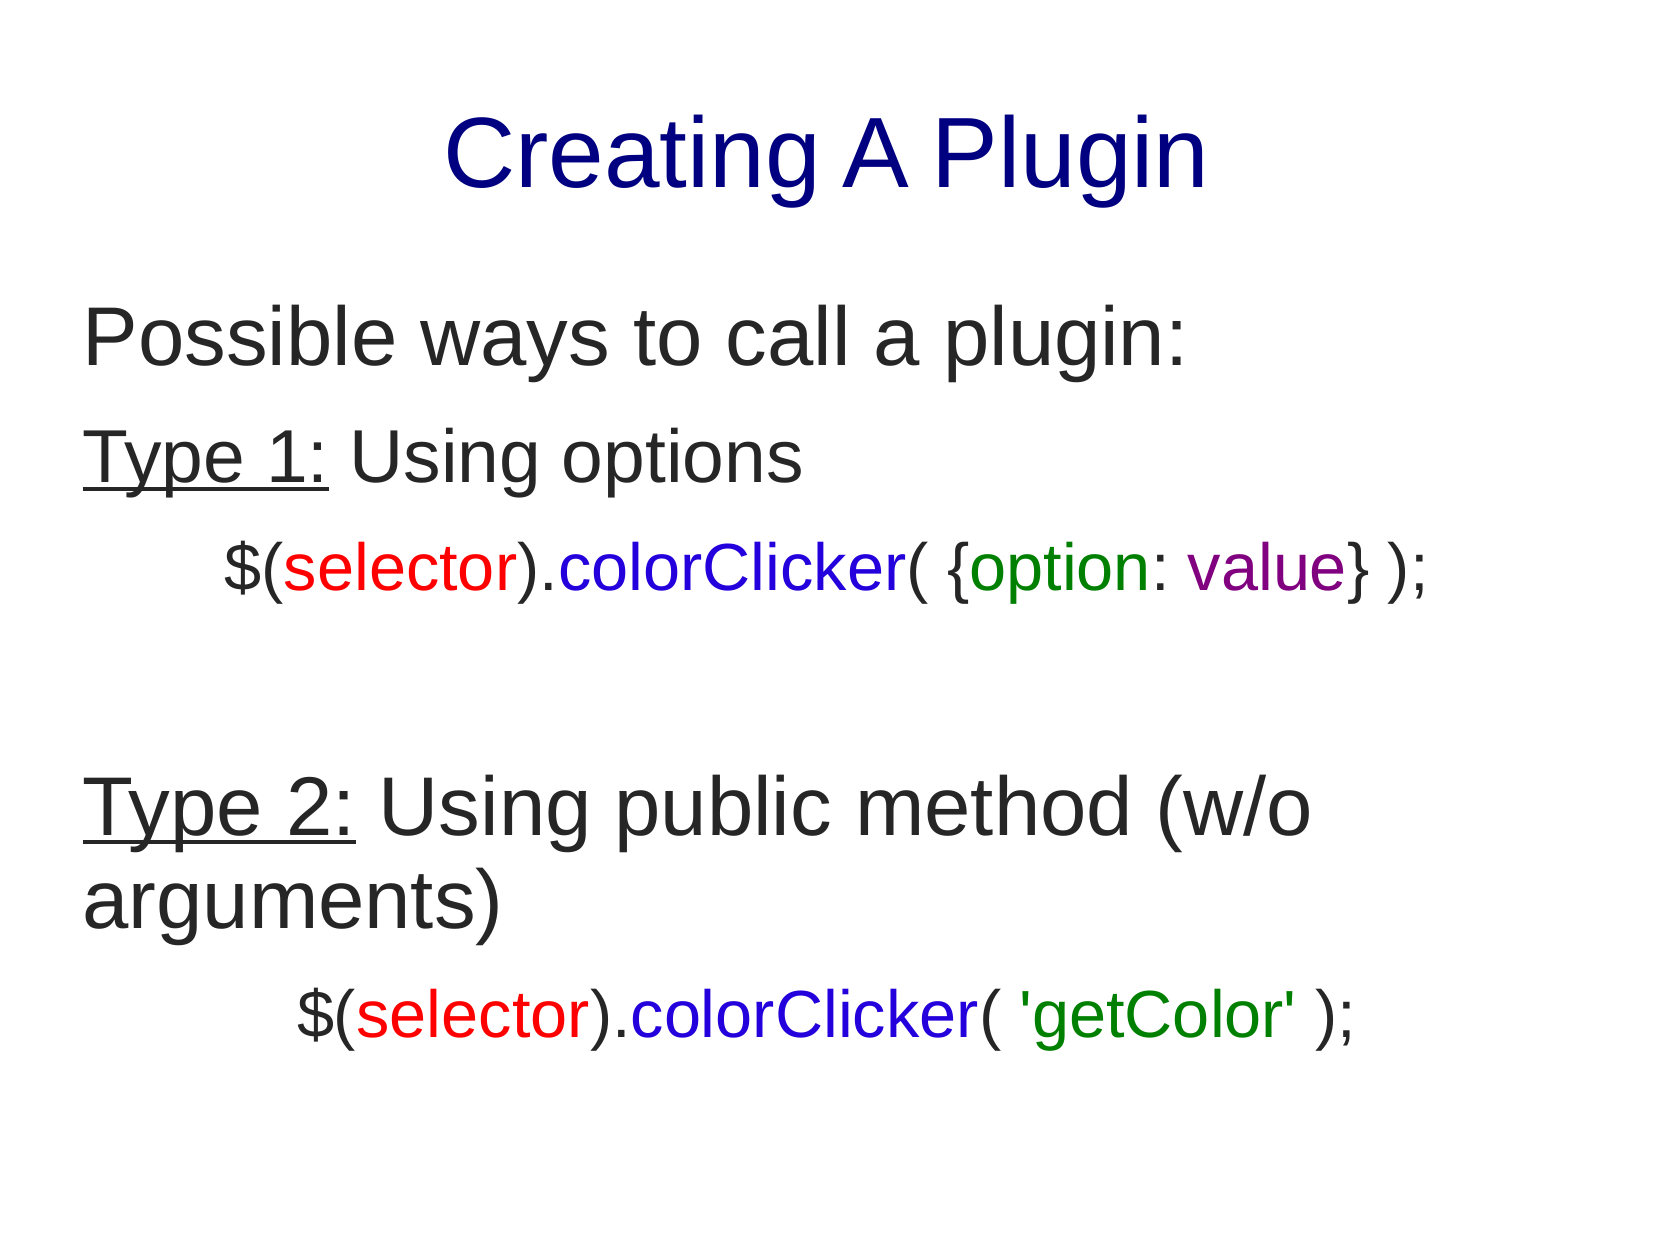

# Creating A Plugin
Possible ways to call a plugin:
Type 1: Using options
$(selector).colorClicker( {option: value} );
Type 2: Using public method (w/o arguments)
$(selector).colorClicker( 'getColor' );